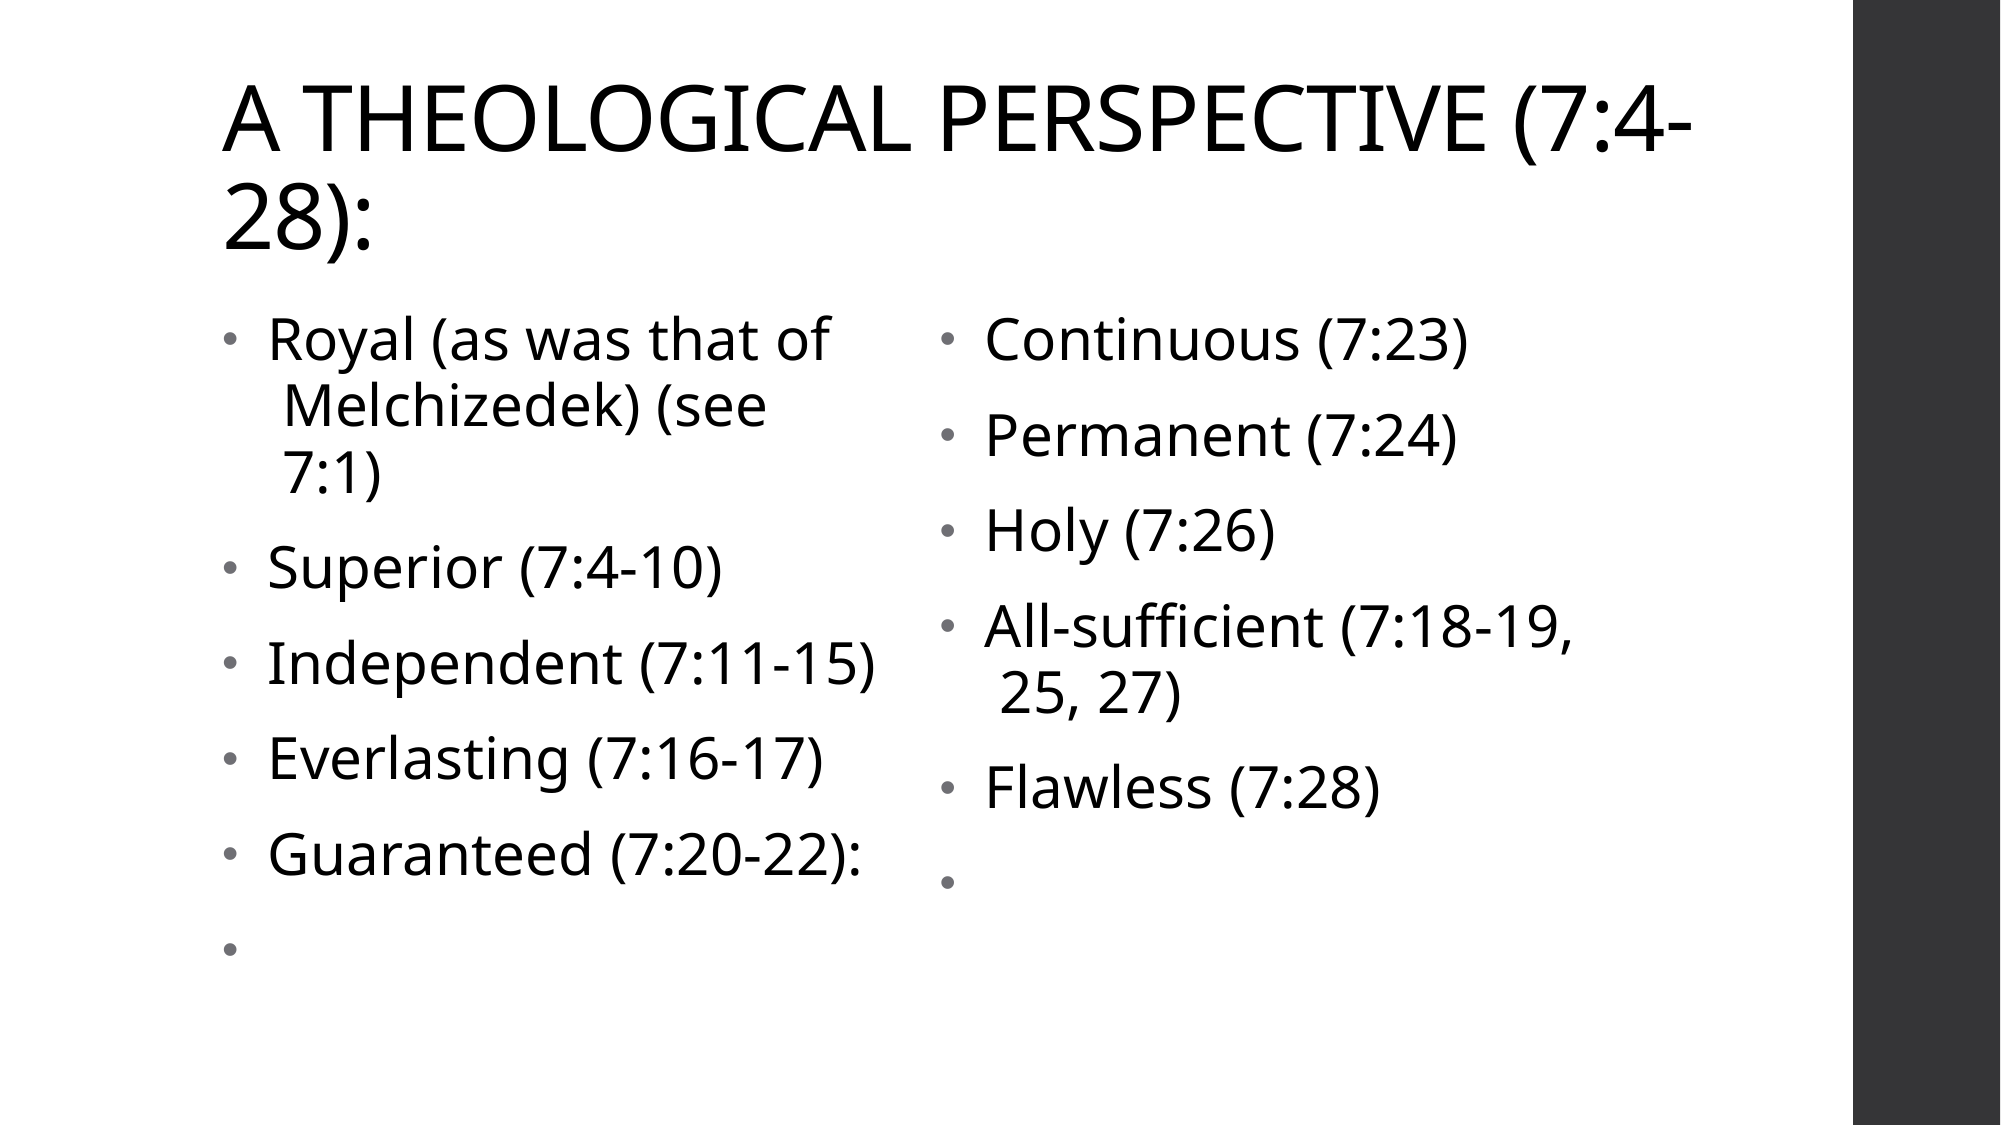

# A THEOLOGICAL PERSPECTIVE (7:4-28):
 Royal (as was that of Melchizedek) (see 7:1)
 Superior (7:4-10)
 Independent (7:11-15)
 Everlasting (7:16-17)
 Guaranteed (7:20-22):
 Continuous (7:23)
 Permanent (7:24)
 Holy (7:26)
 All-sufficient (7:18-19, 25, 27)
 Flawless (7:28)